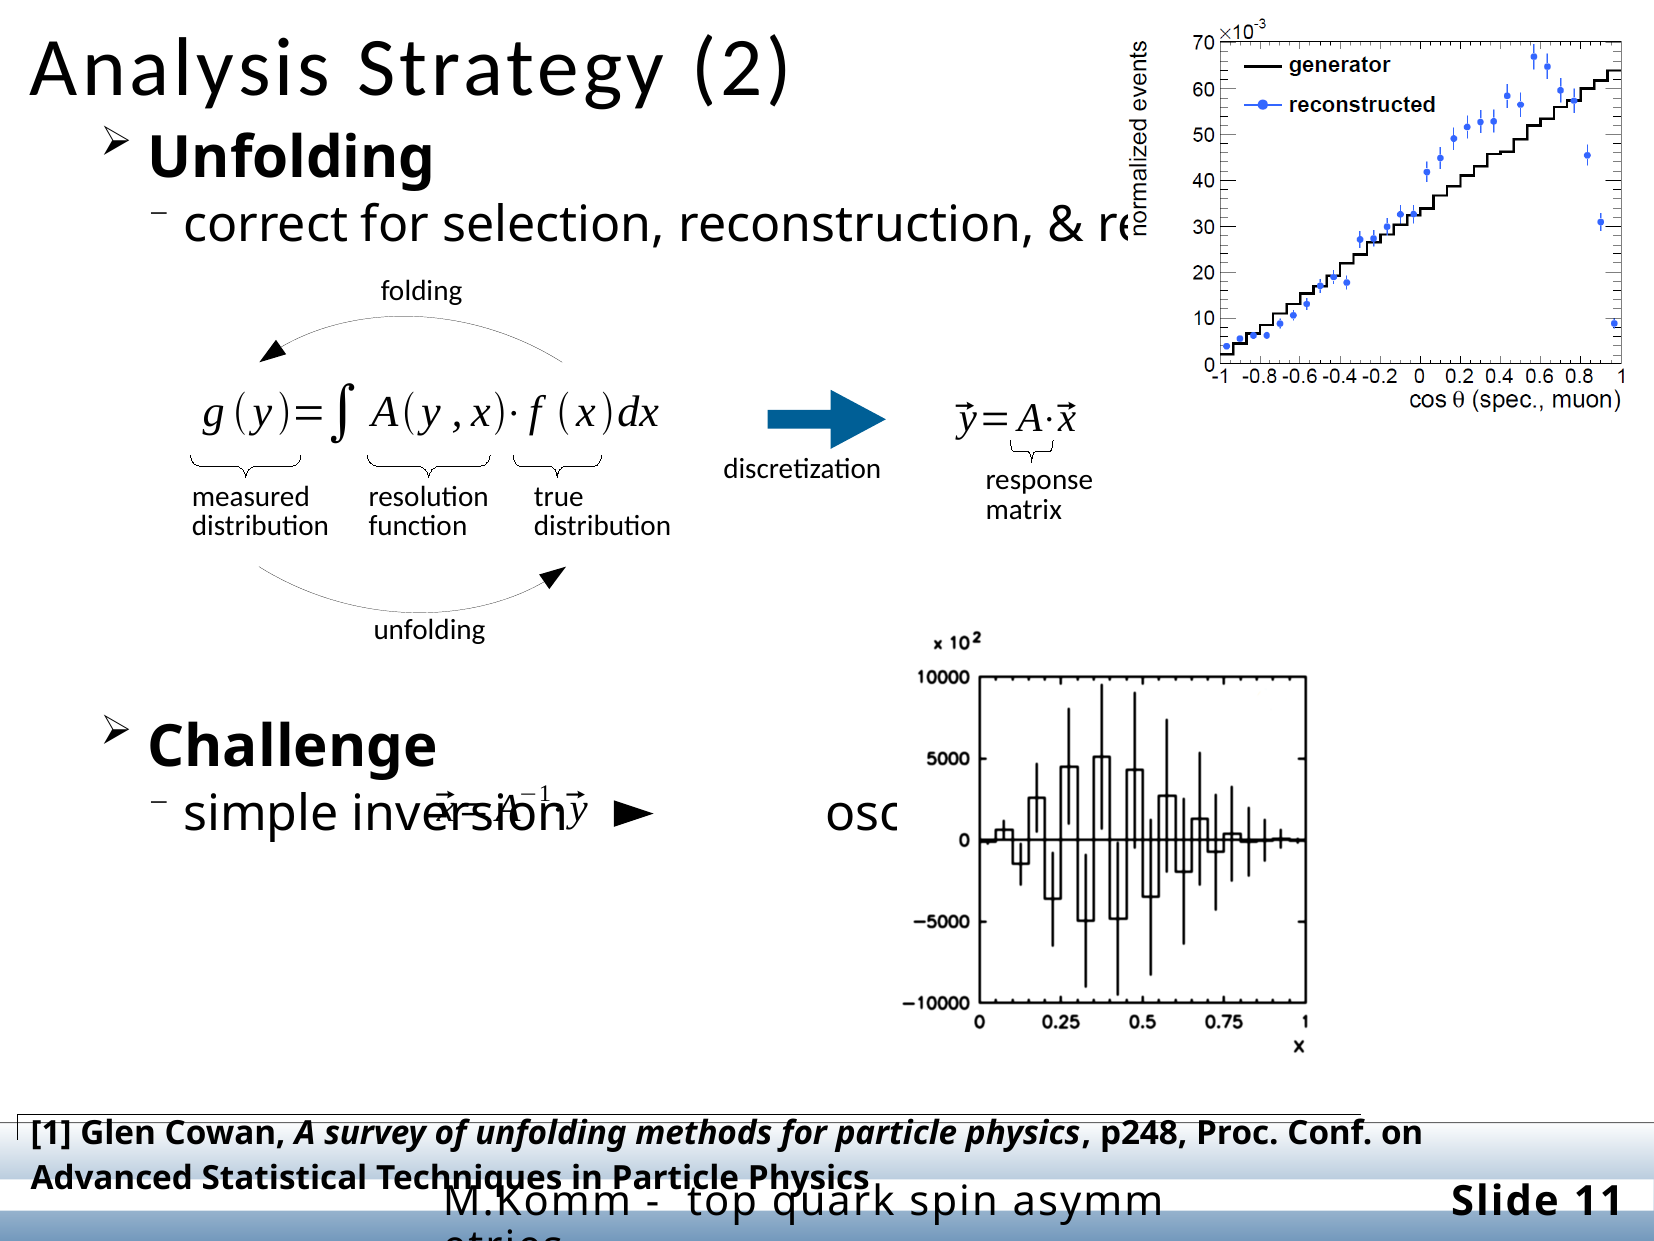

# Analysis Strategy (2)
Unfolding
correct for selection, reconstruction, & resolution effects
Challenge
simple inversion			 oscillations [1]
folding
discretization
response
matrix
measured
distribution
resolution
function
true
distribution
unfolding
[1] Glen Cowan, A survey of unfolding methods for particle physics, p248, Proc. Conf. on Advanced Statistical Techniques in Particle Physics
M.Komm - top quark spin asymmetries
11